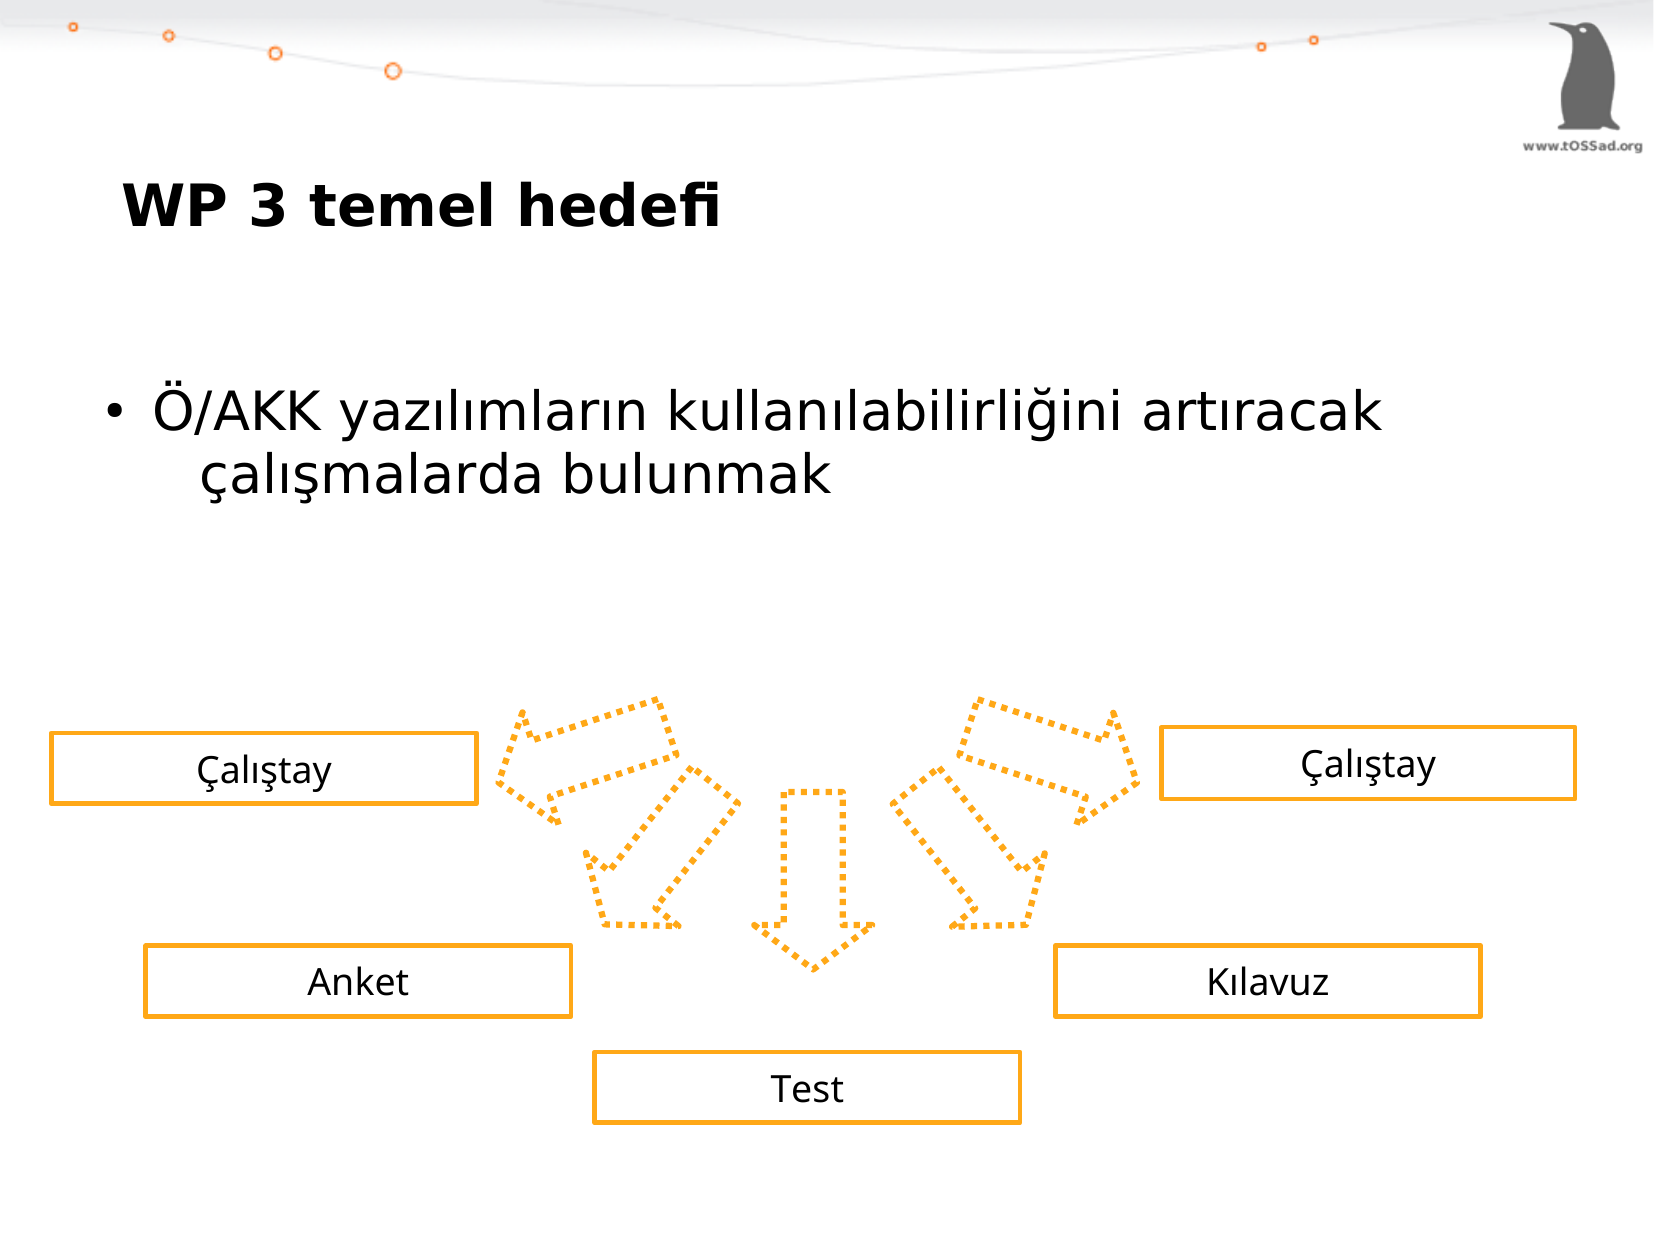

# WP 3 temel hedefi
Ö/AKK yazılımların kullanılabilirliğini artıracak çalışmalarda bulunmak
Çalıştay
Çalıştay
Anket
Kılavuz
Test